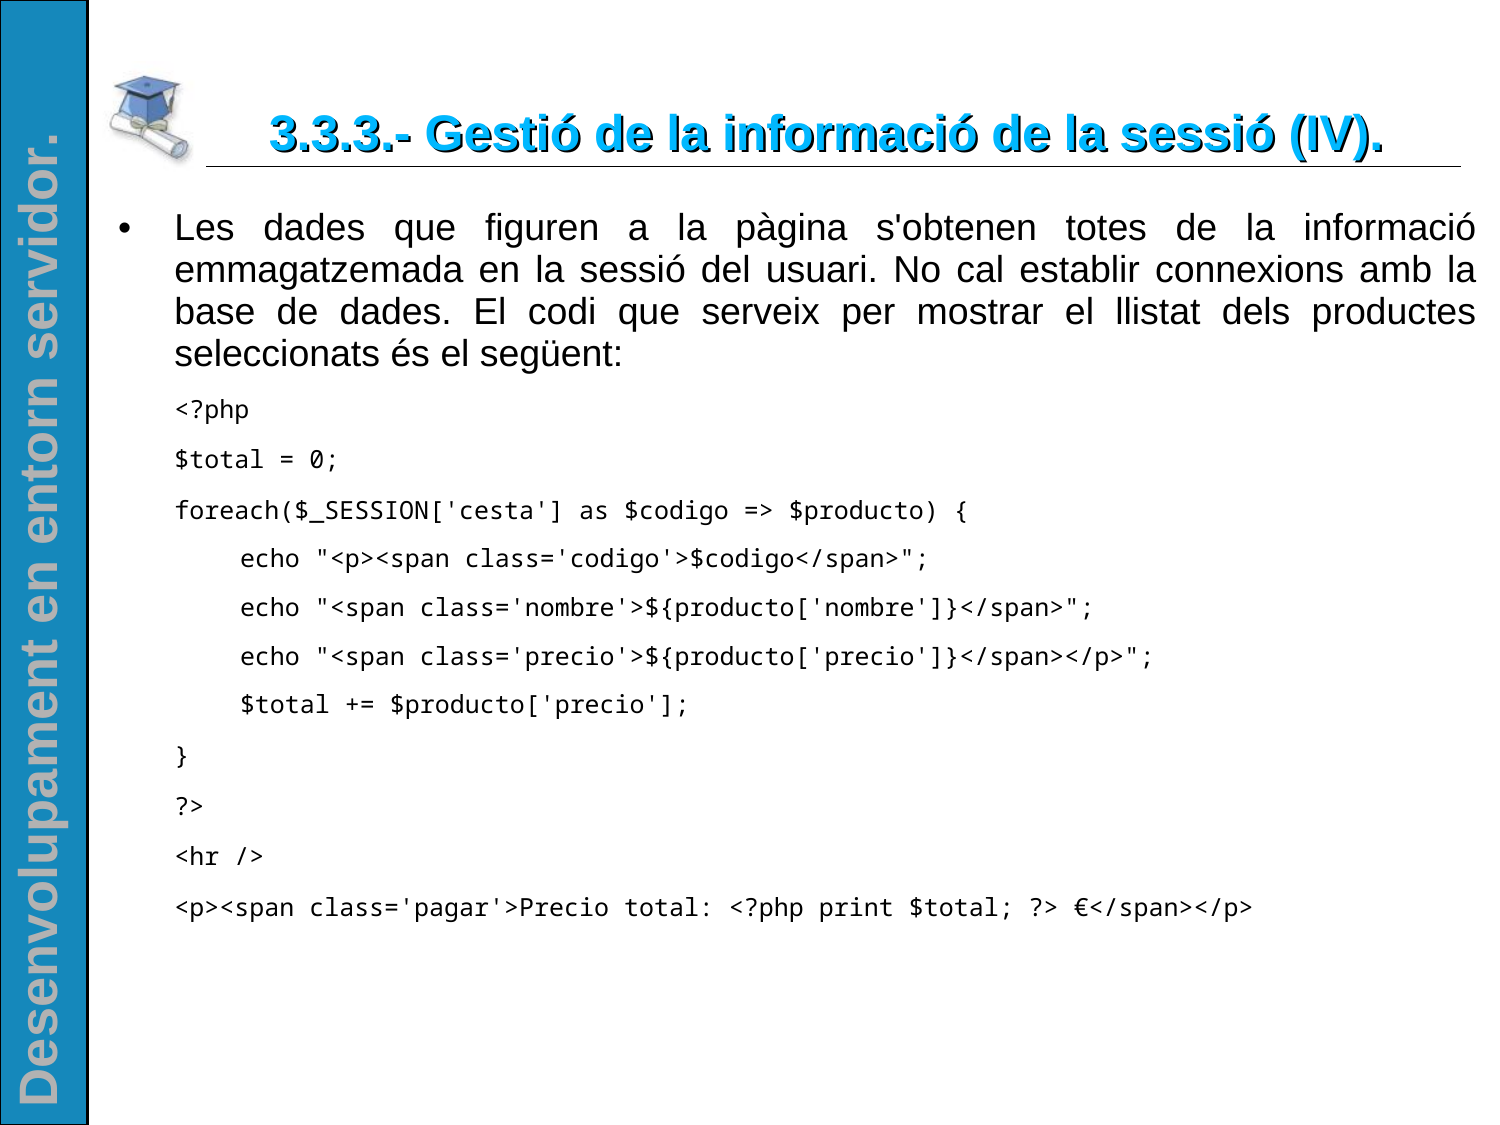

# 3.3.3.- Gestió de la informació de la sessió (IV).
Les dades que figuren a la pàgina s'obtenen totes de la informació emmagatzemada en la sessió del usuari. No cal establir connexions amb la base de dades. El codi que serveix per mostrar el llistat dels productes seleccionats és el següent:
<?php
$total = 0;
foreach($_SESSION['cesta'] as $codigo => $producto) {
echo "<p><span class='codigo'>$codigo</span>";
echo "<span class='nombre'>${producto['nombre']}</span>";
echo "<span class='precio'>${producto['precio']}</span></p>";
$total += $producto['precio'];
}
?>
<hr />
<p><span class='pagar'>Precio total: <?php print $total; ?> €</span></p>